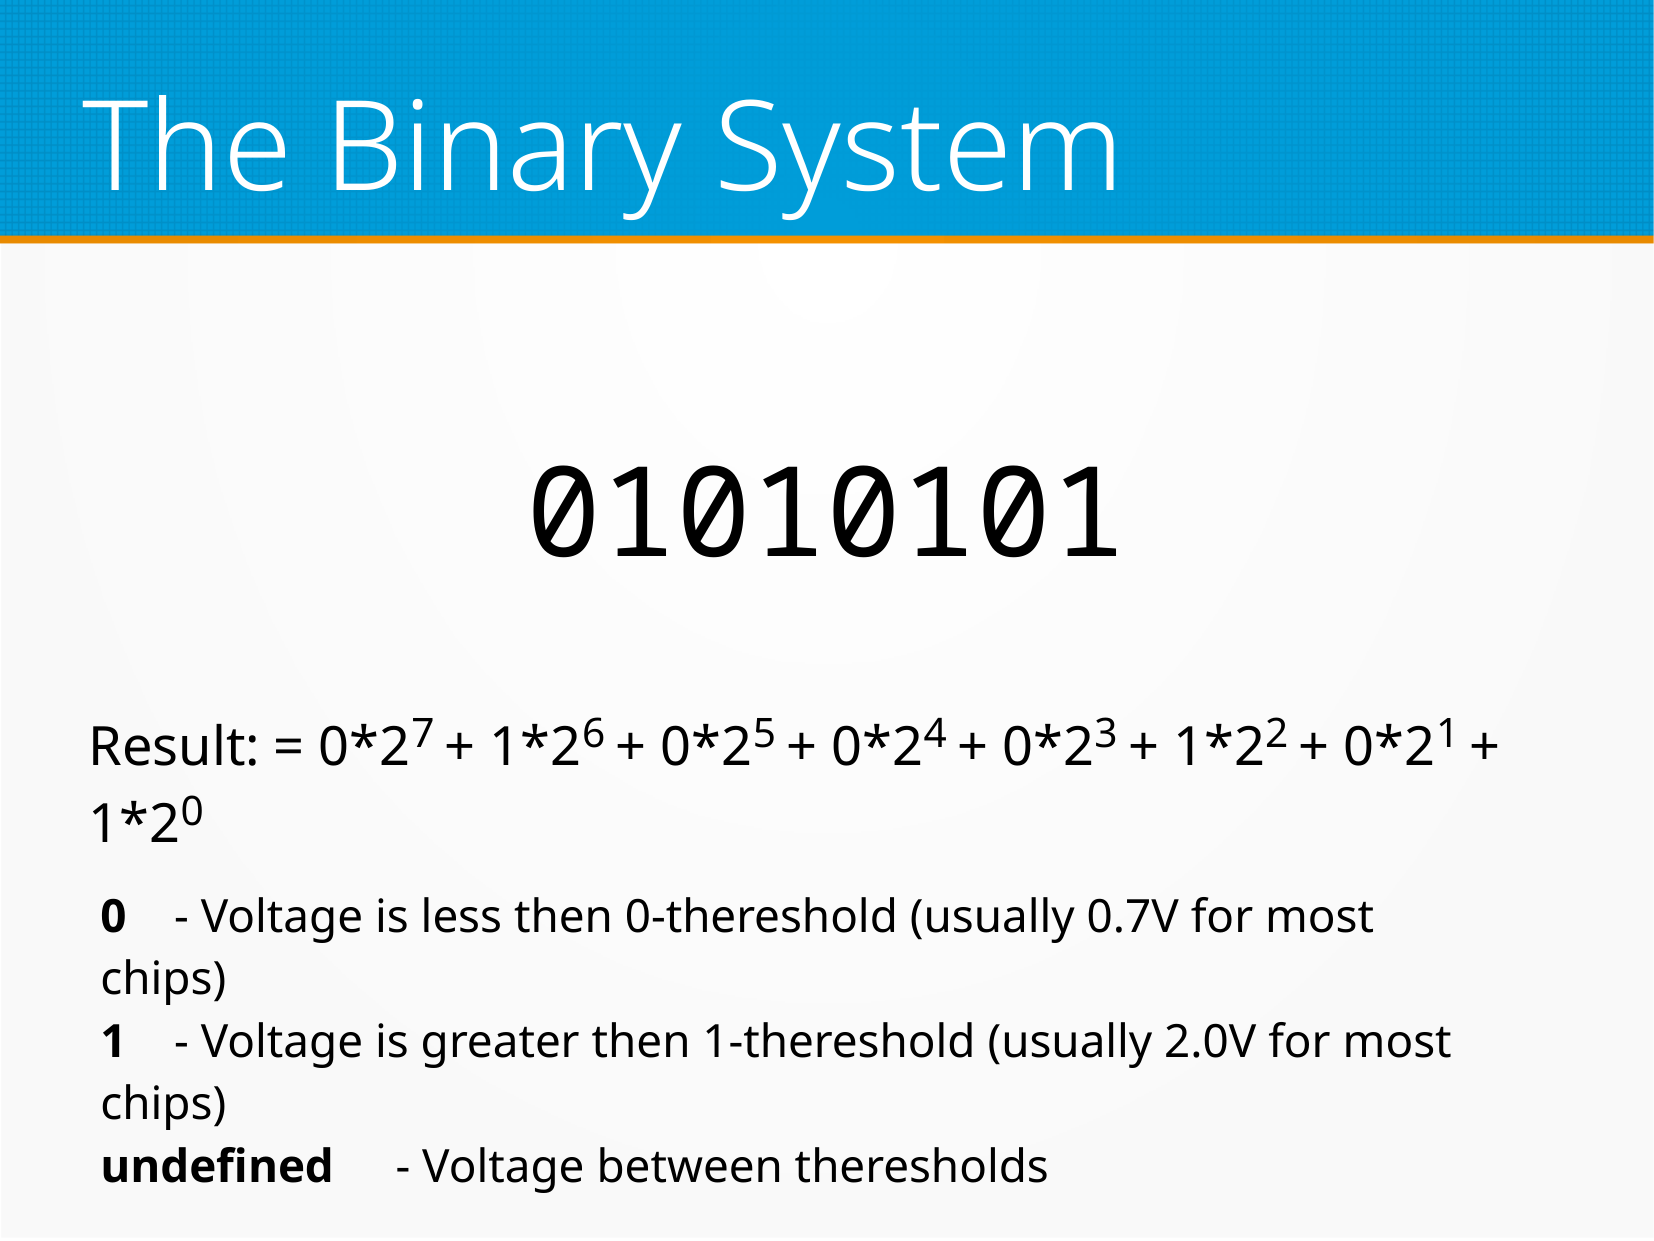

# The Binary System
01010101
Result: = 0*27 + 1*26 + 0*25 + 0*24 + 0*23 + 1*22 + 0*21 + 1*20
0	- Voltage is less then 0-thereshold (usually 0.7V for most chips)
1	- Voltage is greater then 1-thereshold (usually 2.0V for most chips)
undefined	- Voltage between theresholds